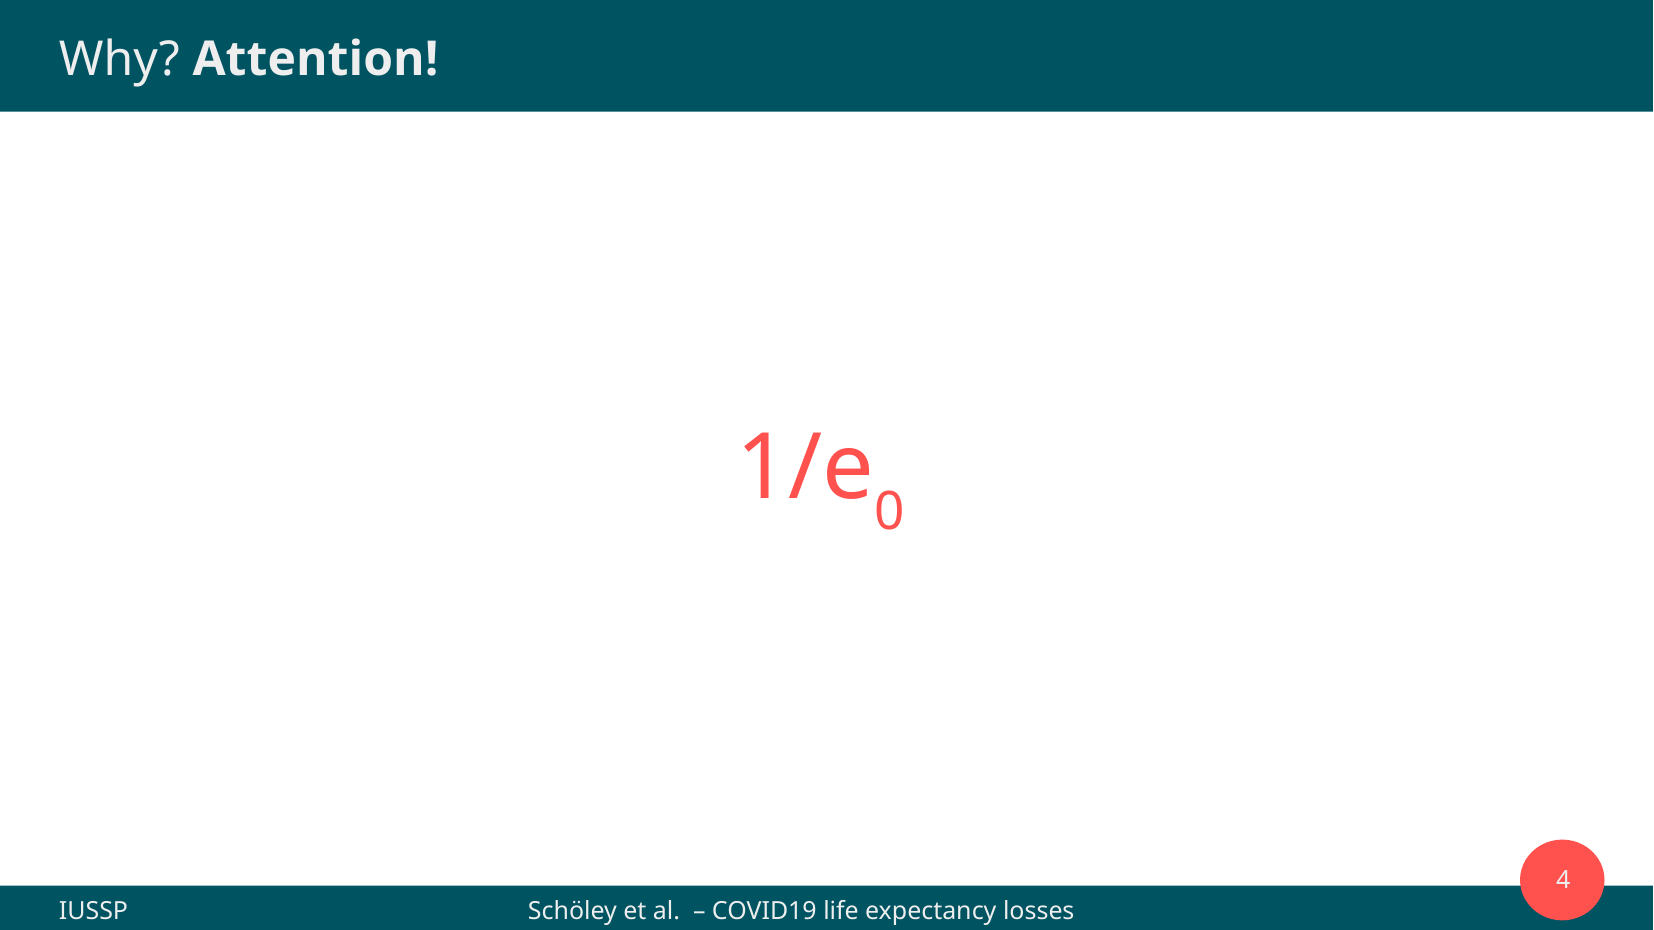

# Why? Attention!
1/e0
4
IUSSP
Schöley et al. – COVID19 life expectancy losses